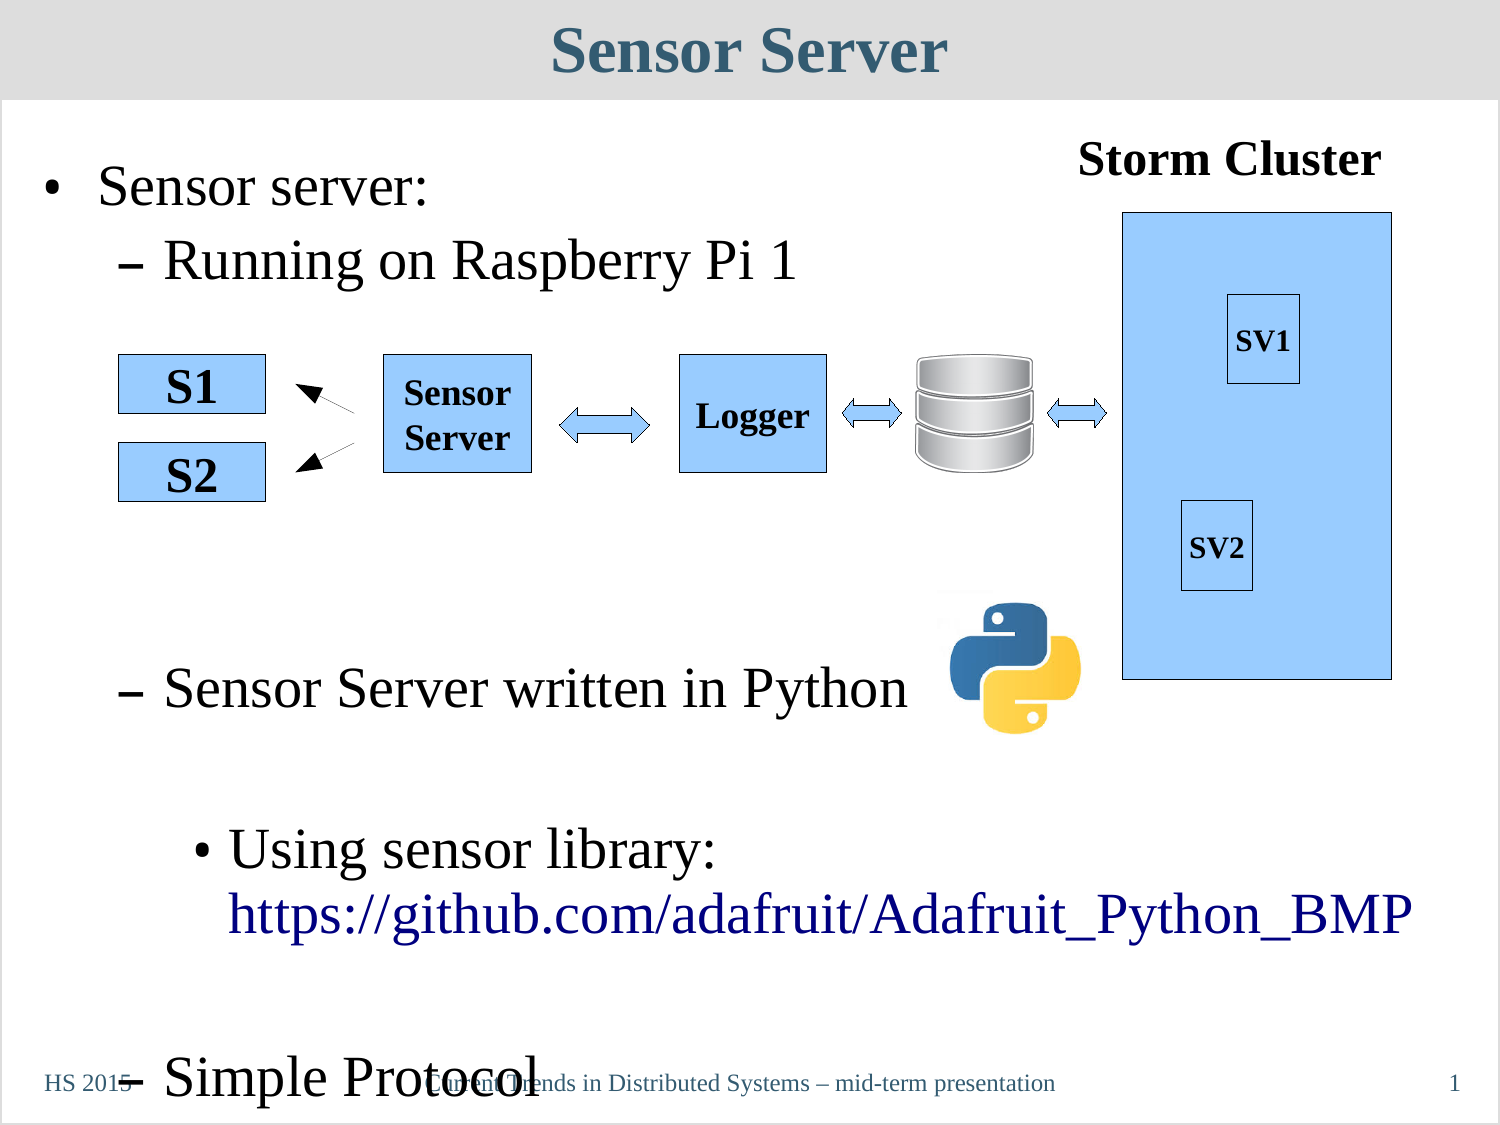

# Sensor Server
Storm Cluster
Sensor server:
Running on Raspberry Pi 1
Sensor Server written in Python
Using sensor library: https://github.com/adafruit/Adafruit_Python_BMP
Simple Protocol
SV1
S1
Sensor
Server
Logger
S2
SV2
HS 2015
Current Trends in Distributed Systems – mid-term presentation